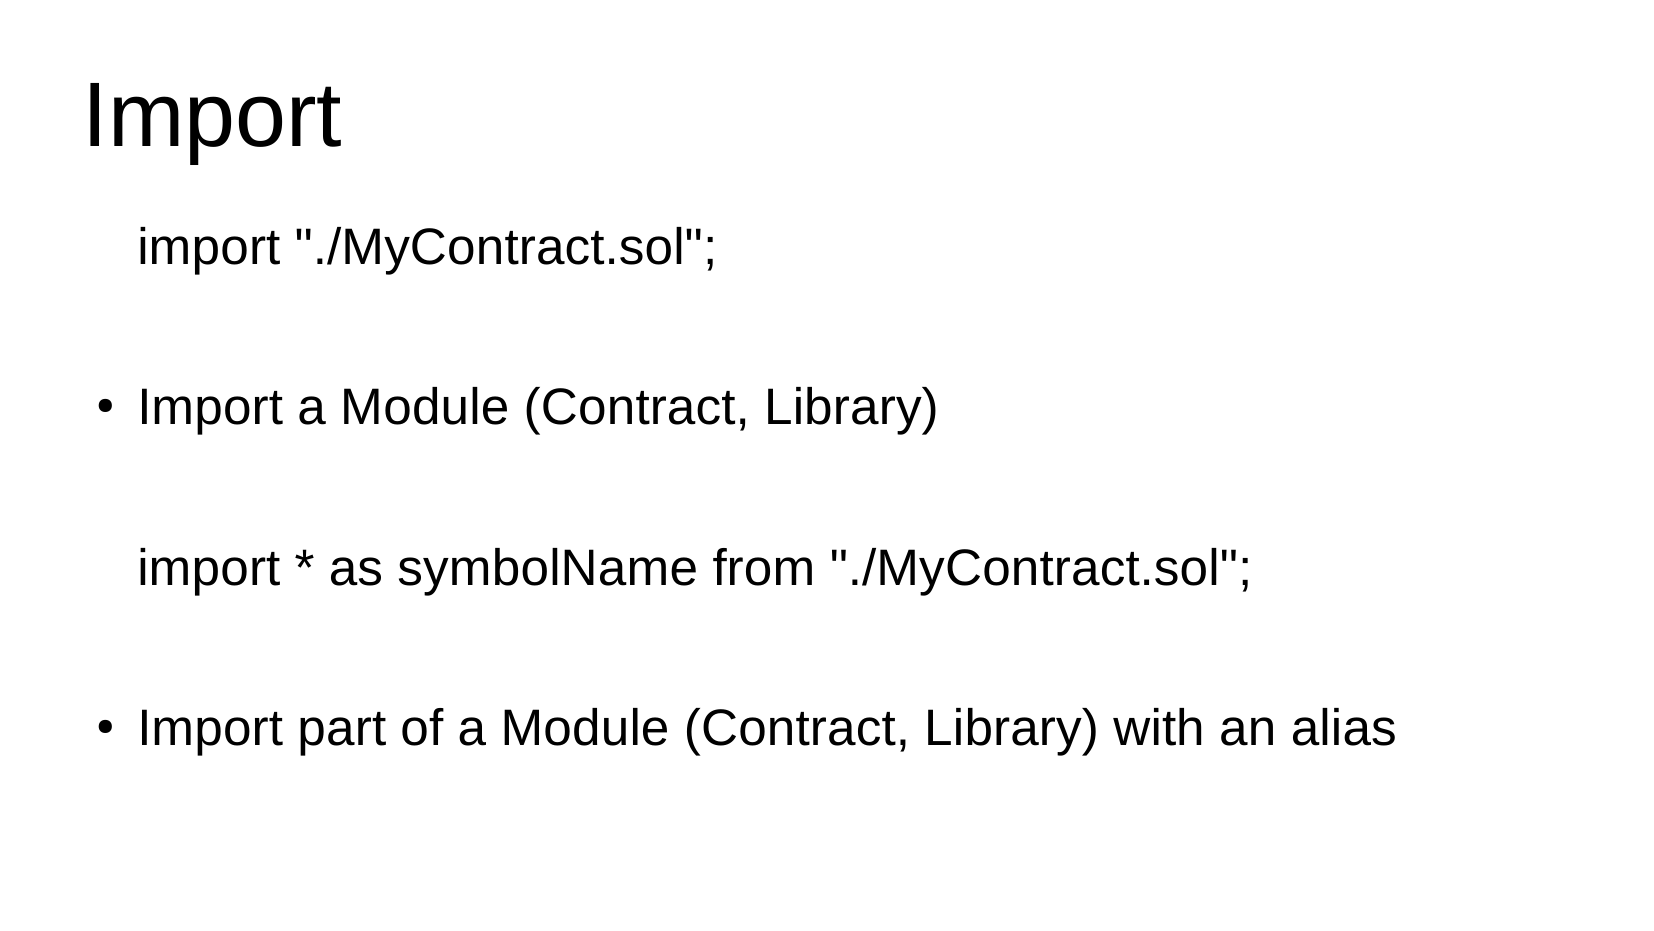

# Import
import "./MyContract.sol";
Import a Module (Contract, Library)
import * as symbolName from "./MyContract.sol";
Import part of a Module (Contract, Library) with an alias